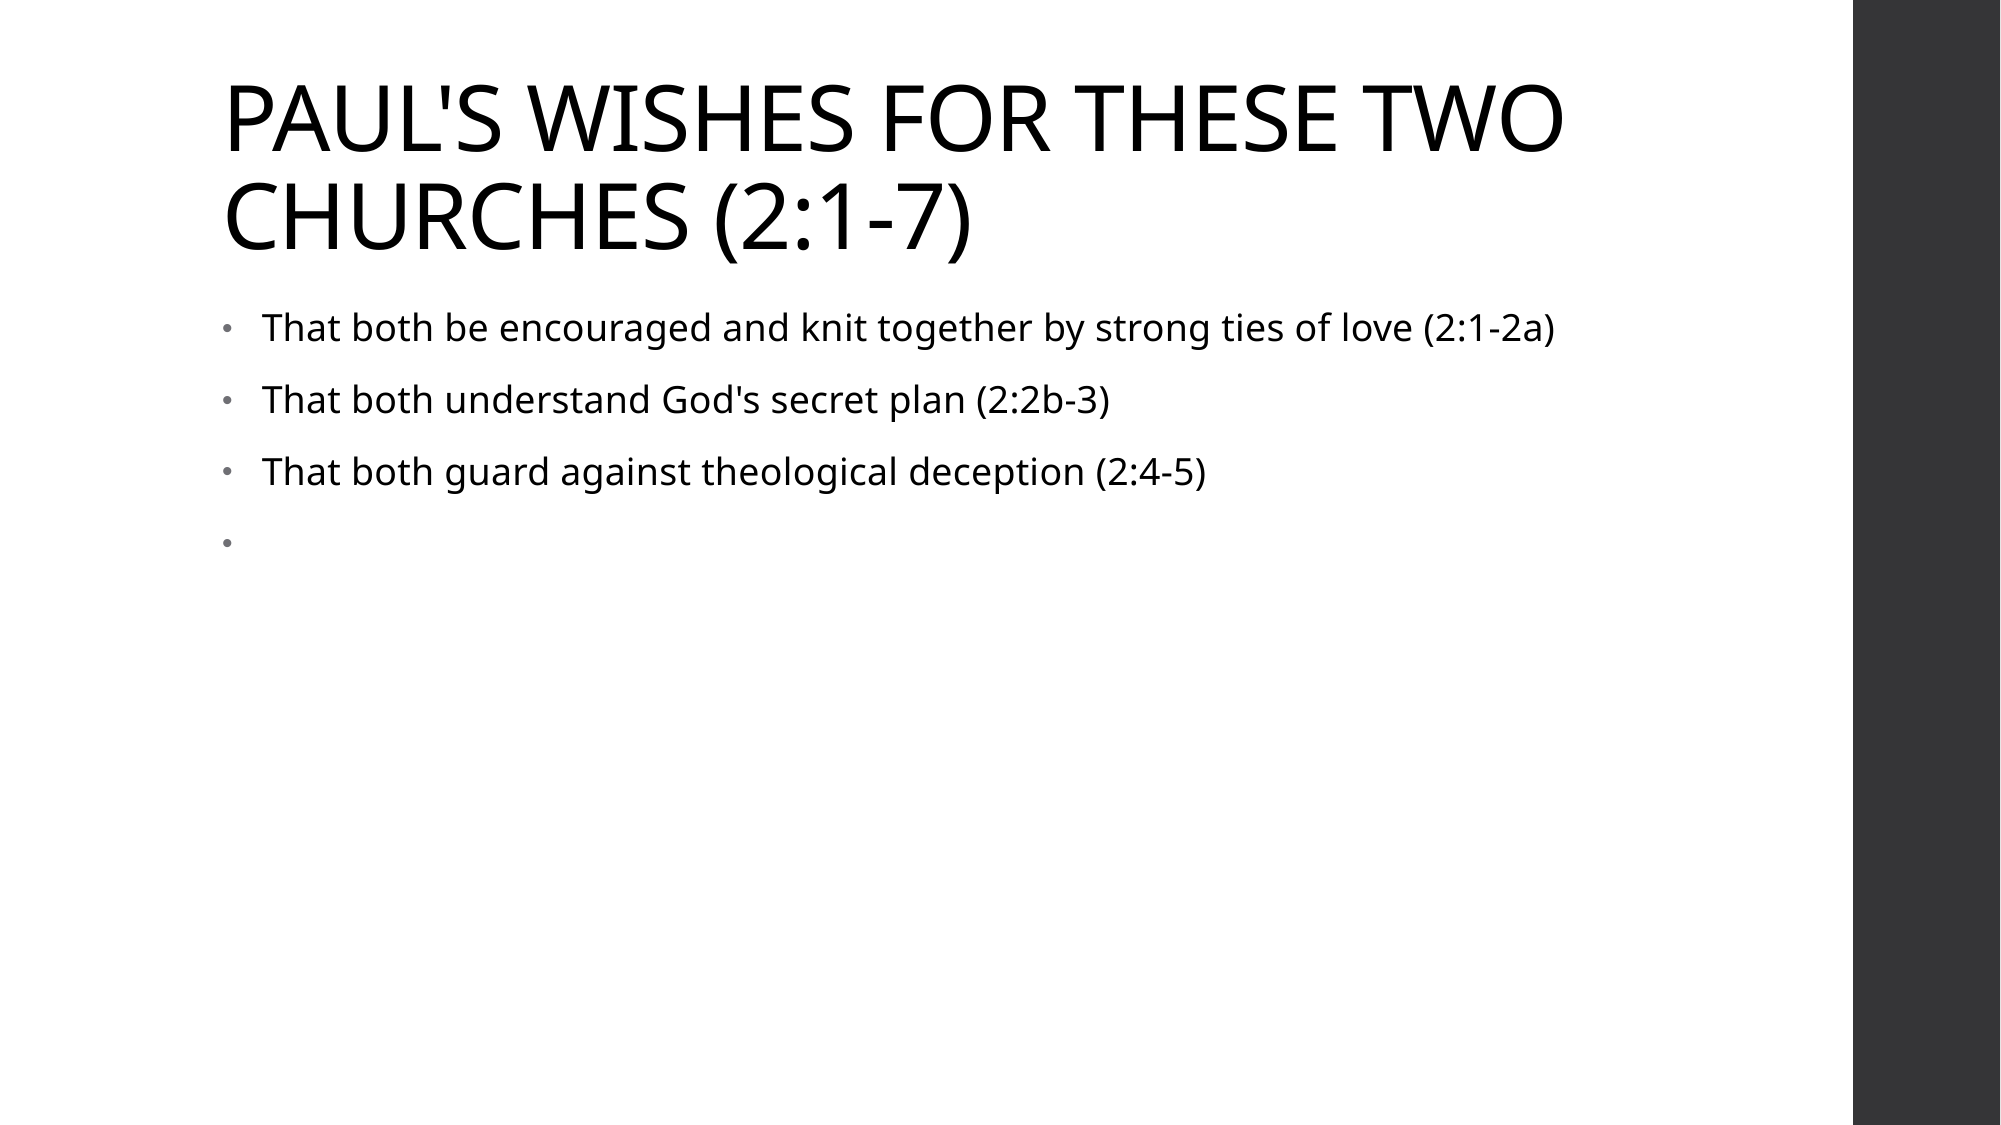

# PAUL'S WISHES FOR THESE TWO CHURCHES (2:1-7)
 That both be encouraged and knit together by strong ties of love (2:1-2a)
 That both understand God's secret plan (2:2b-3)
 That both guard against theological deception (2:4-5)